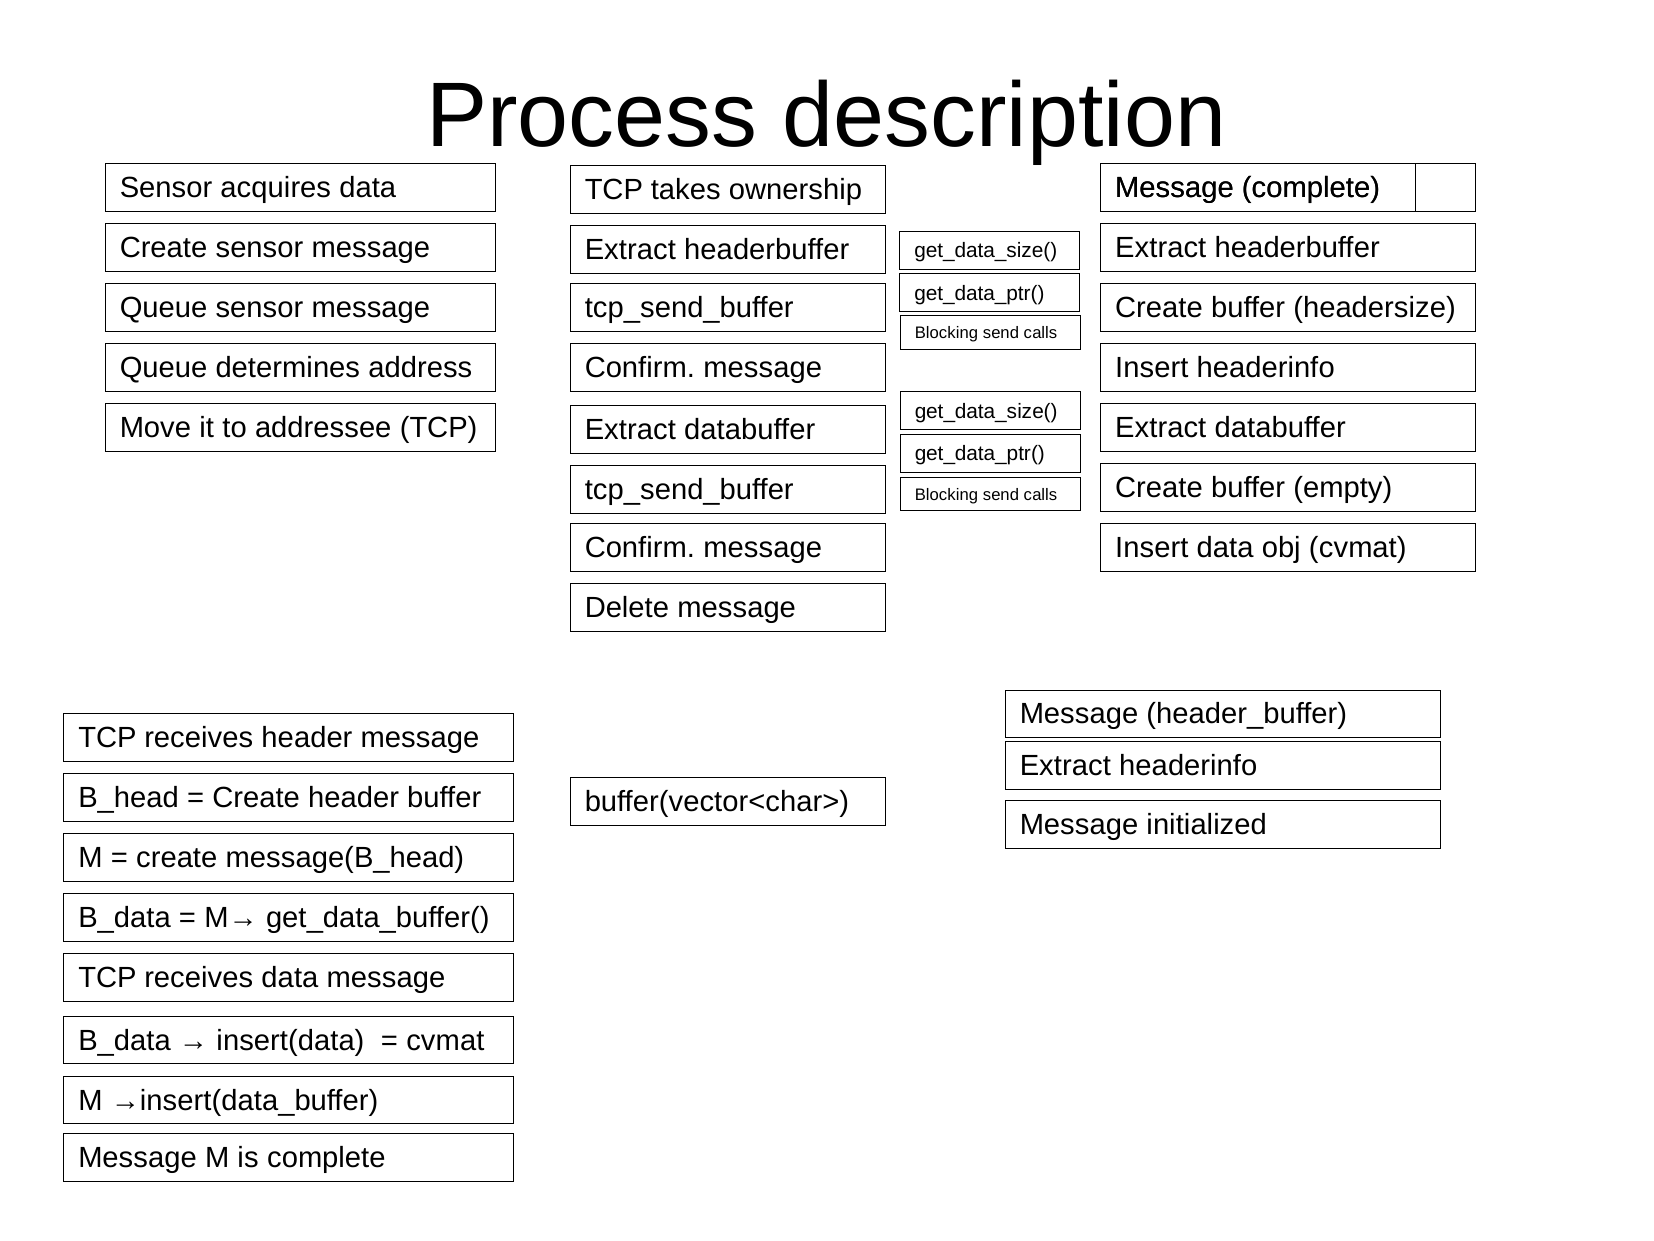

# Process description
Sensor acquires data
Message (complete)
Message (complete)
TCP takes ownership
Create sensor message
Extract headerbuffer
Extract headerbuffer
get_data_size()
get_data_ptr()
Queue sensor message
tcp_send_buffer
Create buffer (headersize)
Blocking send calls
Queue determines address
Confirm. message
Insert headerinfo
get_data_size()
Move it to addressee (TCP)
Extract databuffer
Extract databuffer
get_data_ptr()
Create buffer (empty)
tcp_send_buffer
Blocking send calls
Confirm. message
Insert data obj (cvmat)
Delete message
Message (header_buffer)
TCP receives header message
Extract headerinfo
B_head = Create header buffer
buffer(vector<char>)
Message initialized
M = create message(B_head)
B_data = M→ get_data_buffer()
TCP receives data message
B_data → insert(data) = cvmat
M →insert(data_buffer)
Message M is complete